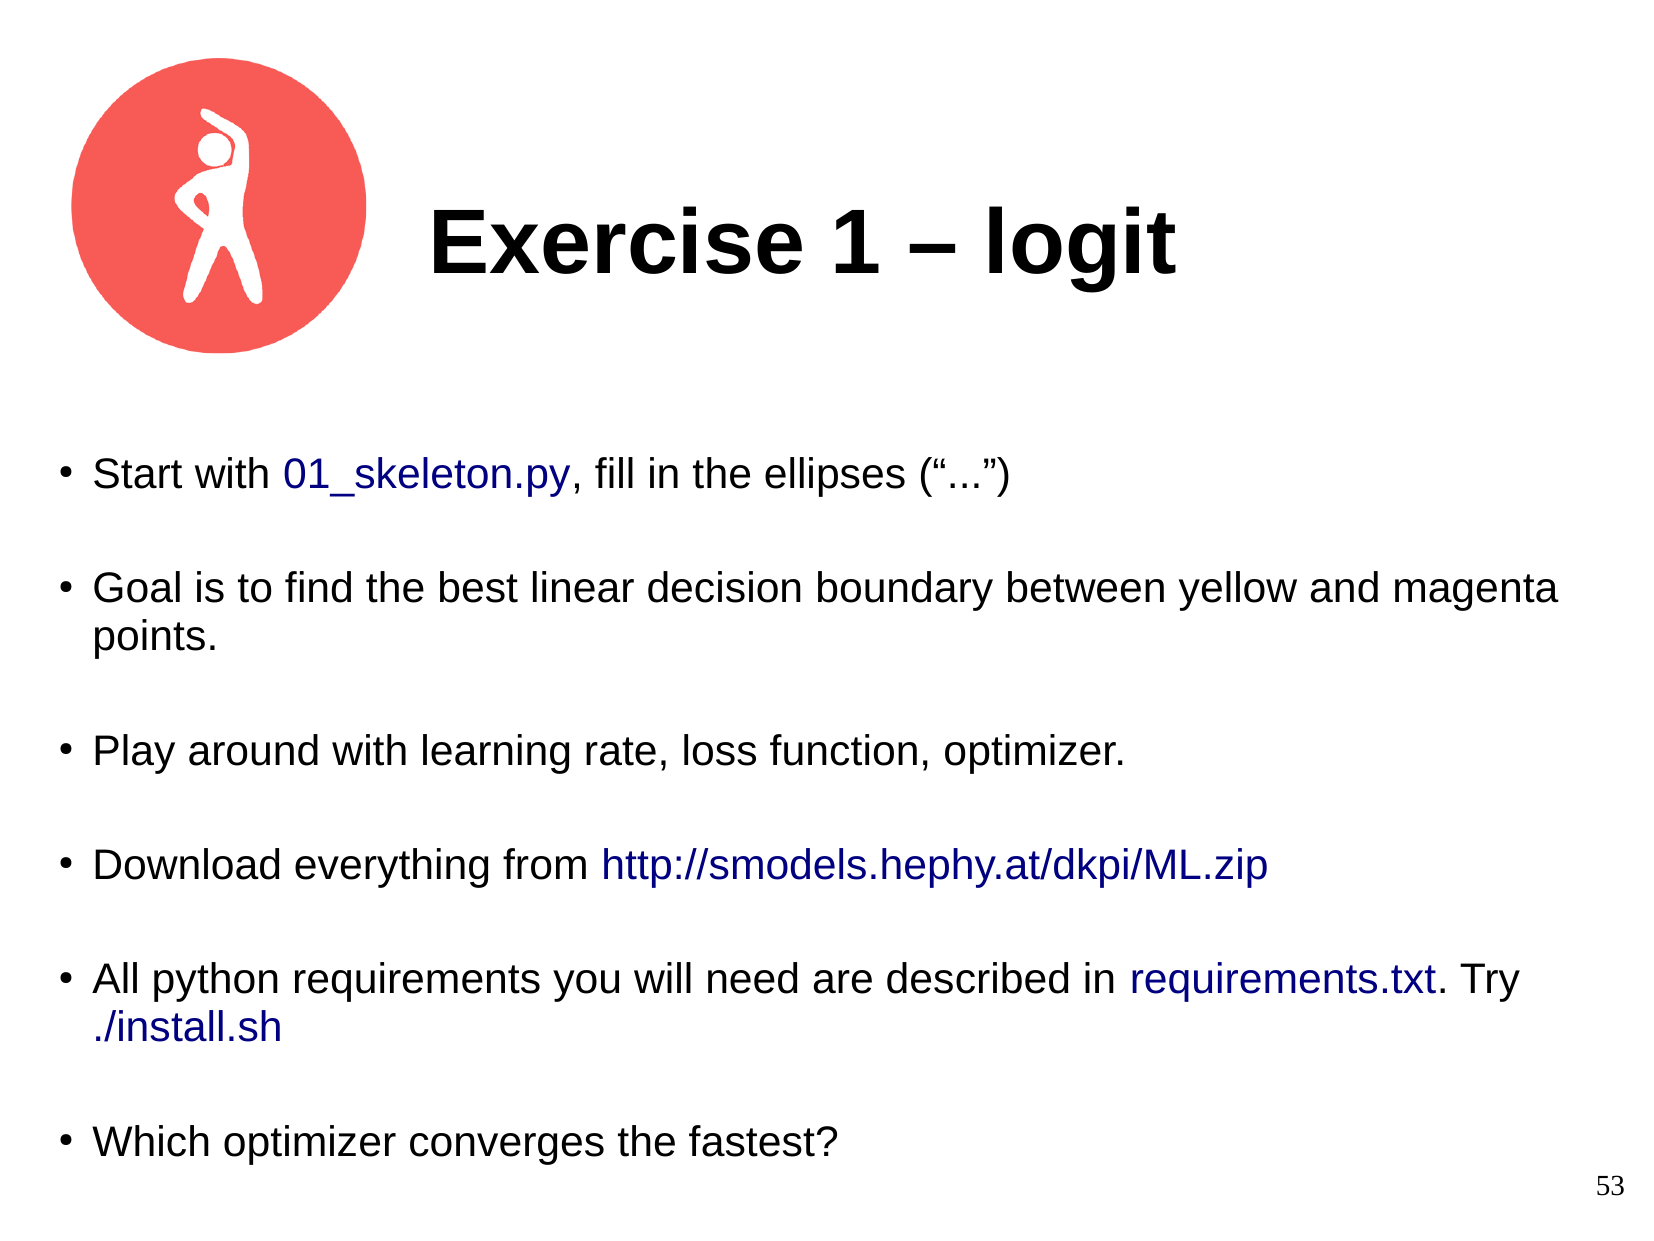

Exercise 1 – logit
# Start with 01_skeleton.py, fill in the ellipses (“...”)
Goal is to find the best linear decision boundary between yellow and magenta points.
Play around with learning rate, loss function, optimizer.
Download everything from http://smodels.hephy.at/dkpi/ML.zip
All python requirements you will need are described in requirements.txt. Try ./install.sh
Which optimizer converges the fastest?
53